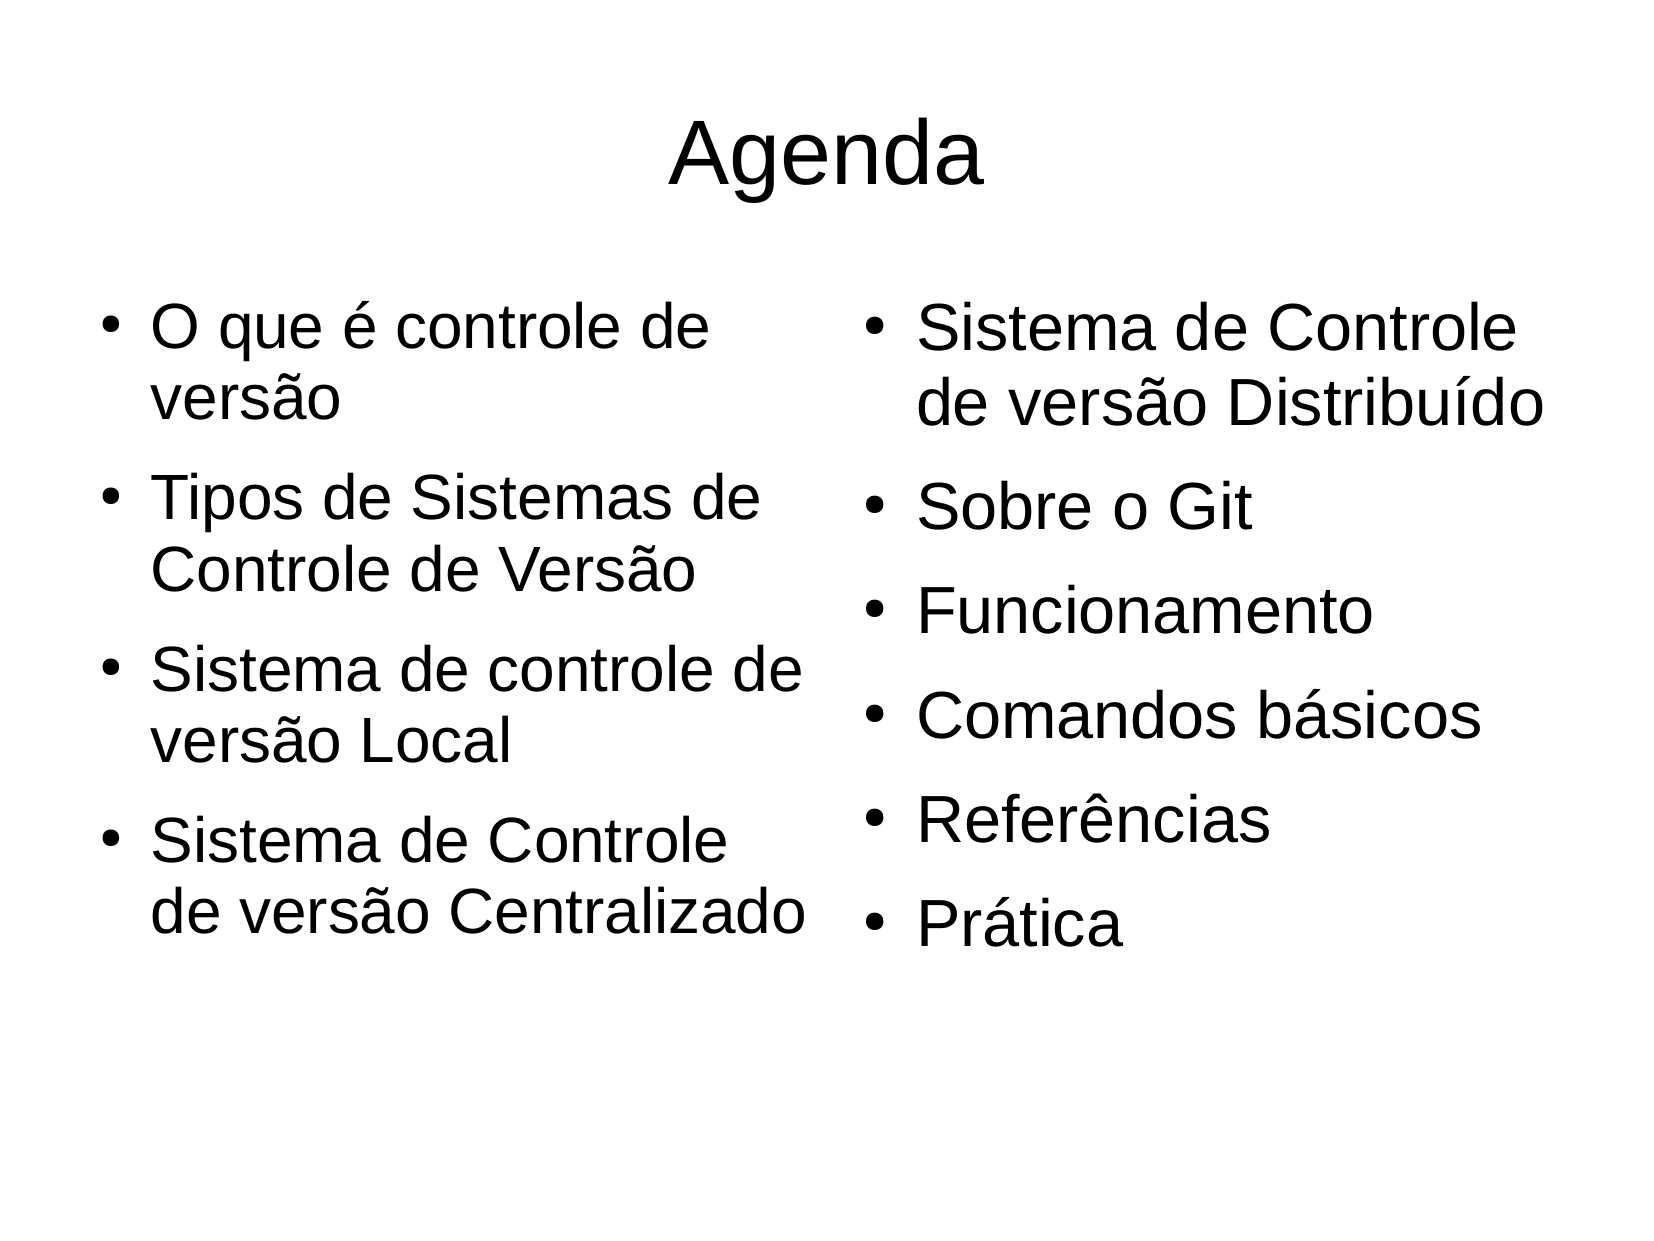

# Agenda
O que é controle de versão
Tipos de Sistemas de Controle de Versão
Sistema de controle de versão Local
Sistema de Controle de versão Centralizado
Sistema de Controle de versão Distribuído
Sobre o Git
Funcionamento
Comandos básicos
Referências
Prática